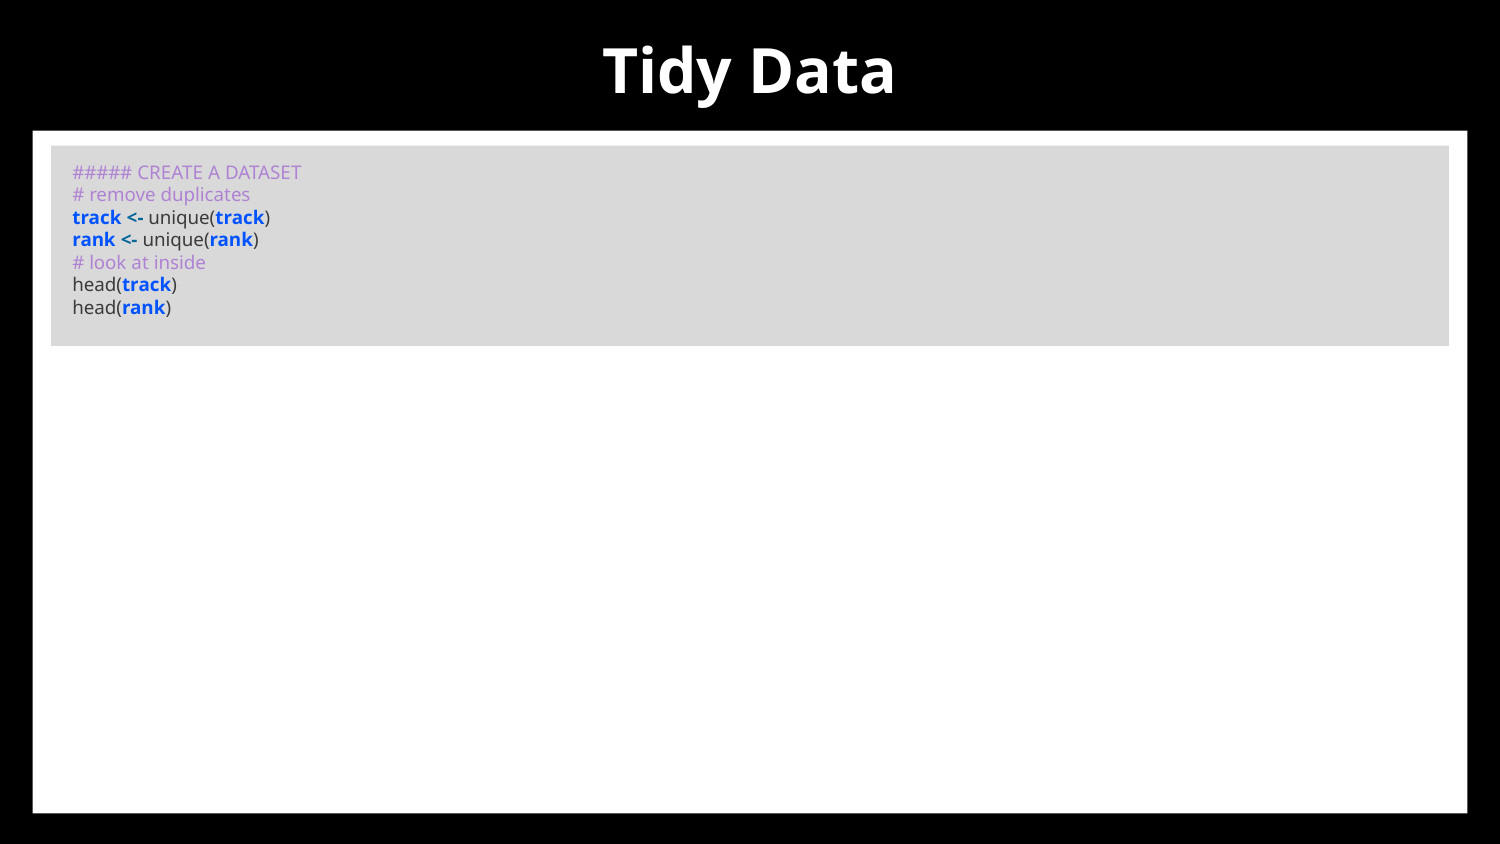

Tidy Data
##### CREATE A DATASET # remove duplicates track <- unique(track) rank <- unique(rank) # look at inside head(track) head(rank)